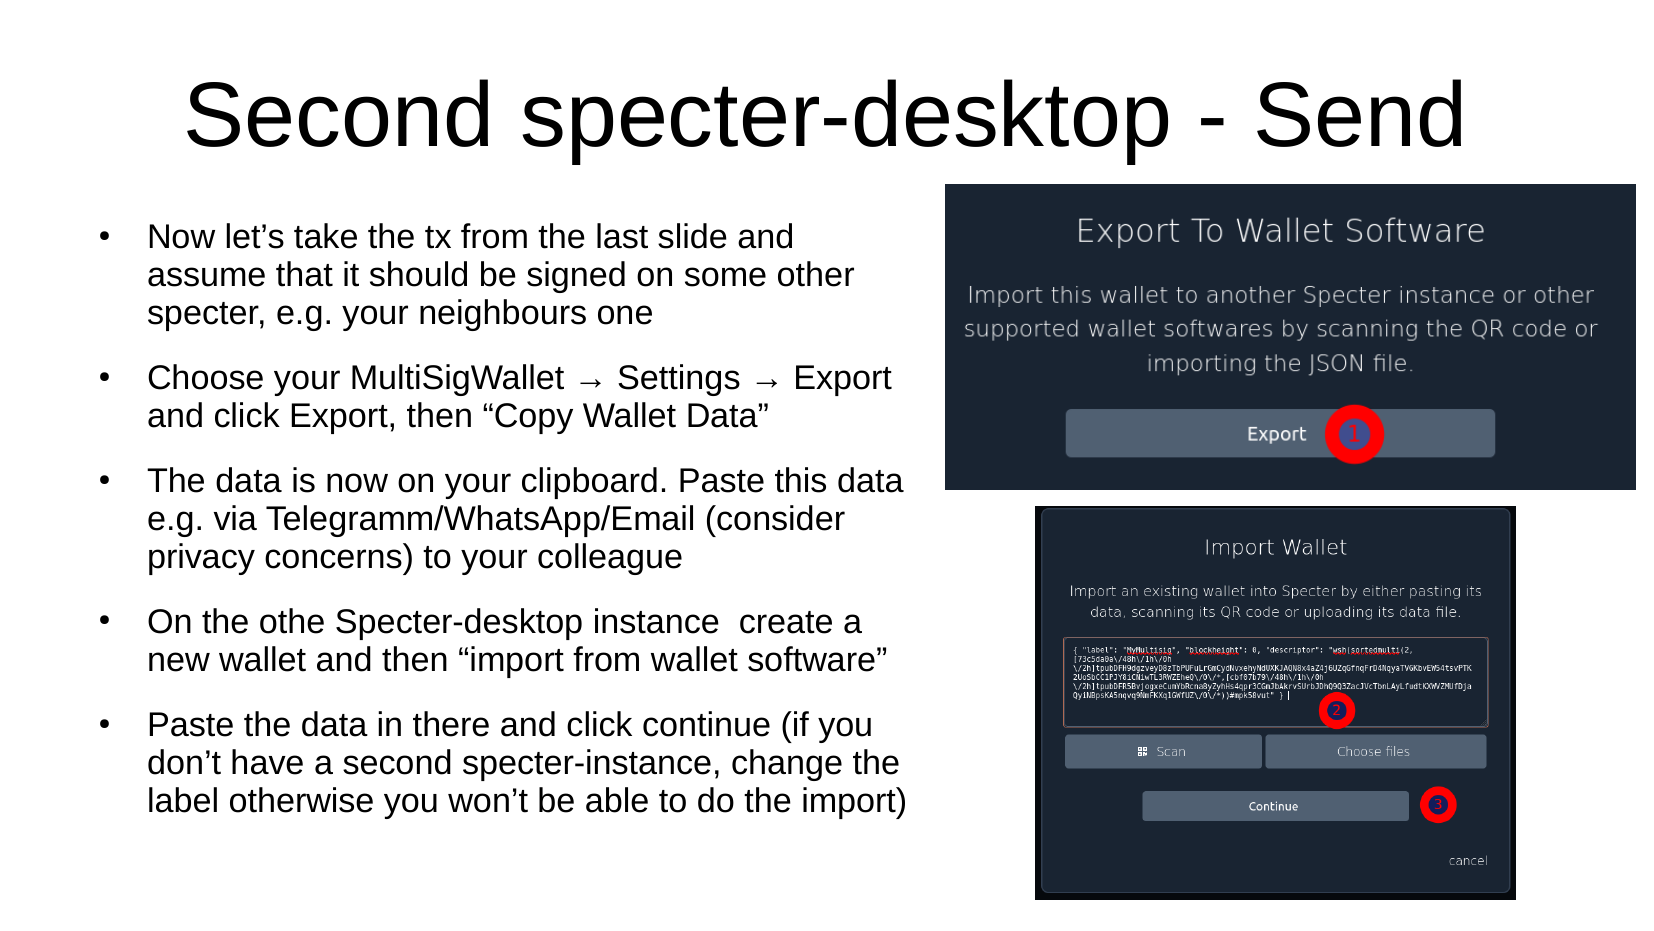

# Second specter-desktop - Send
Now let’s take the tx from the last slide and assume that it should be signed on some other specter, e.g. your neighbours one
Choose your MultiSigWallet → Settings → Export and click Export, then “Copy Wallet Data”
The data is now on your clipboard. Paste this data e.g. via Telegramm/WhatsApp/Email (consider privacy concerns) to your colleague
On the othe Specter-desktop instance create a new wallet and then “import from wallet software”
Paste the data in there and click continue (if you don’t have a second specter-instance, change the label otherwise you won’t be able to do the import)